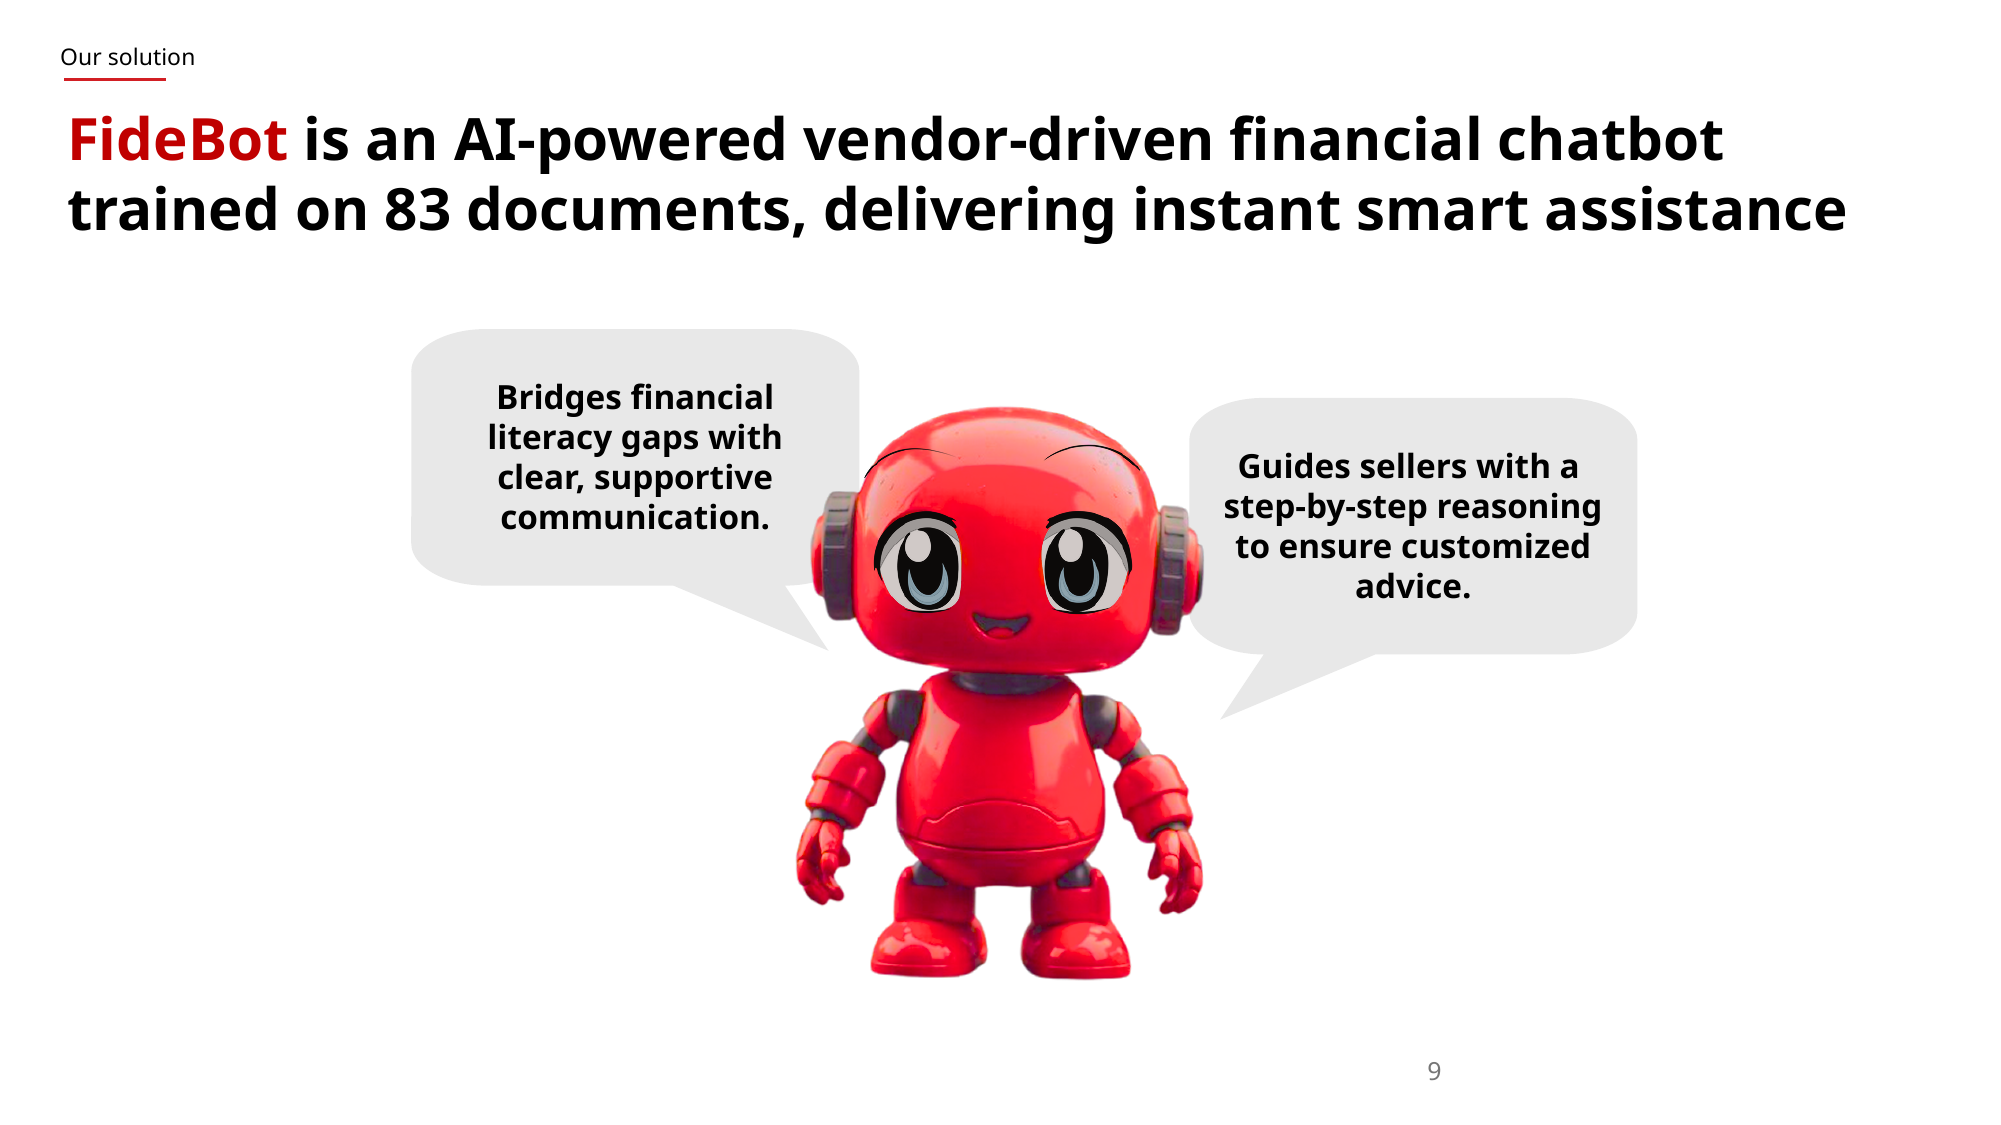

Our solution
FideBot is an AI-powered vendor-driven financial chatbot trained on 83 documents, delivering instant smart assistance
Bridges financial literacy gaps with clear, supportive communication.
Guides sellers with a
step-by-step reasoning to ensure customized
advice.